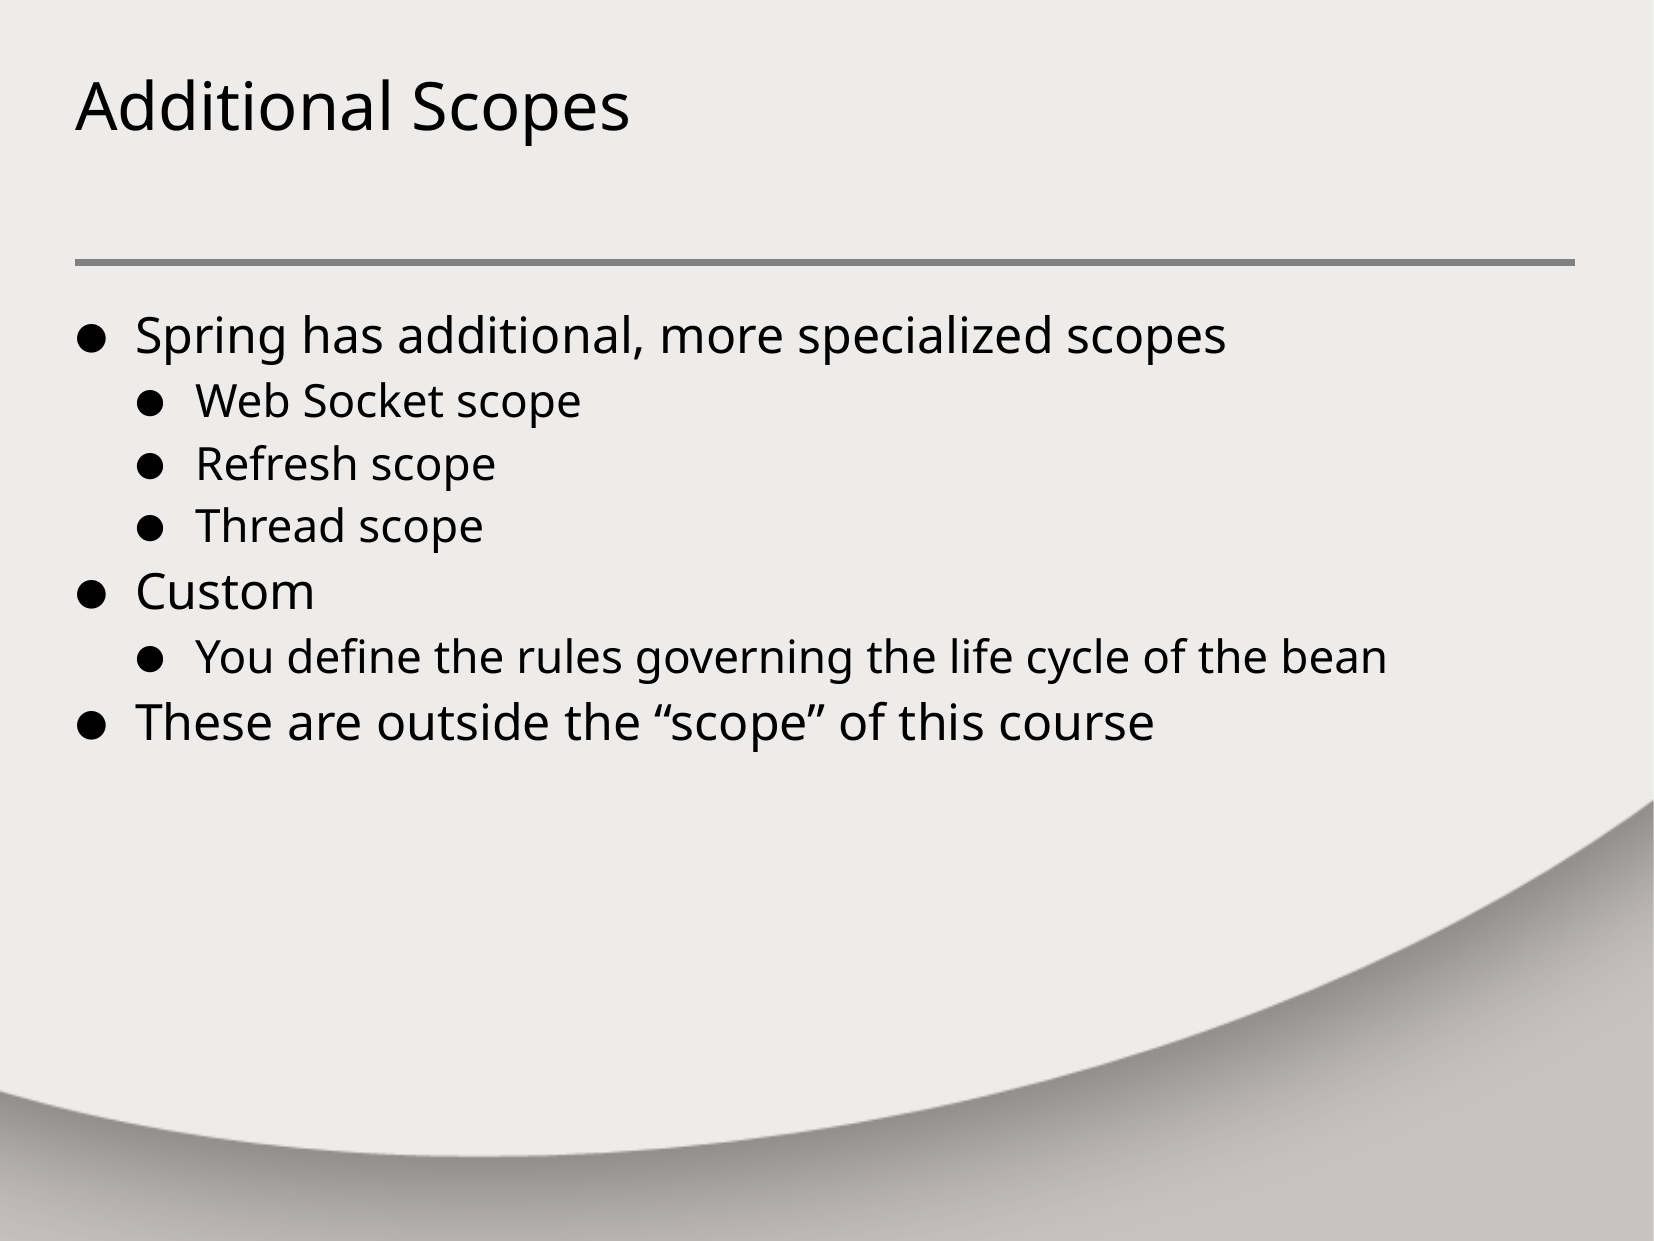

# Additional Scopes
Spring has additional, more specialized scopes
Web Socket scope
Refresh scope
Thread scope
Custom
You define the rules governing the life cycle of the bean
These are outside the “scope” of this course